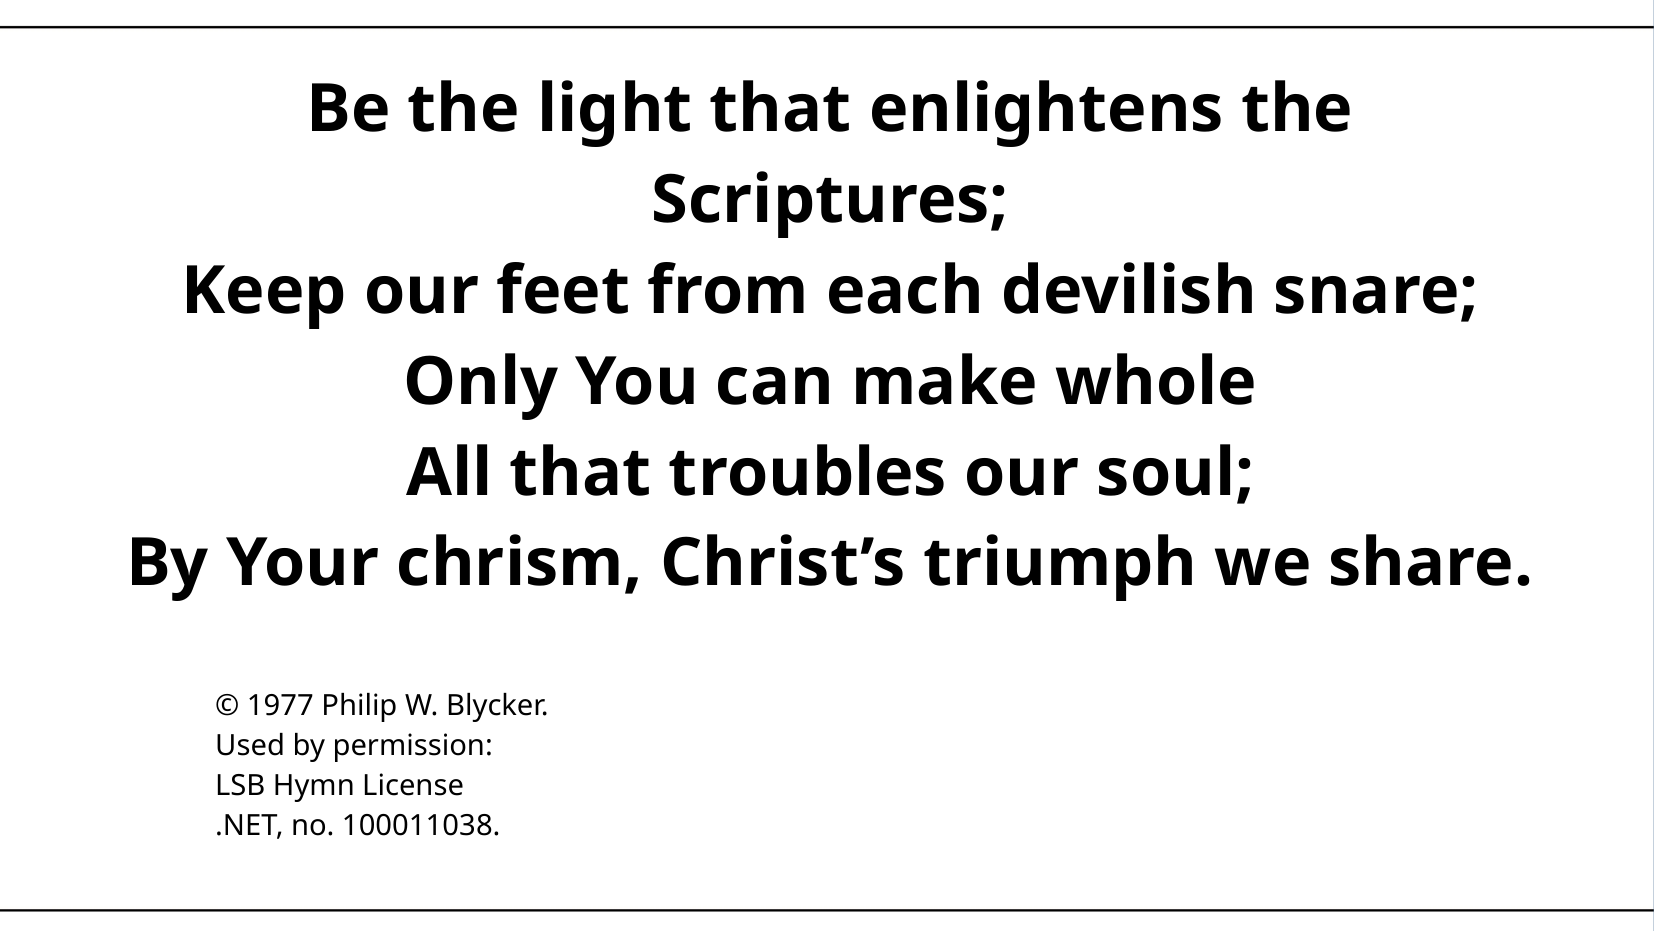

Be the light that enlightens the Scriptures;
Keep our feet from each devilish snare;
Only You can make whole
All that troubles our soul;
By Your chrism, Christ’s triumph we share.
 © 1977 Philip W. Blycker.
 Used by permission:
 LSB Hymn License
 .NET, no. 100011038.